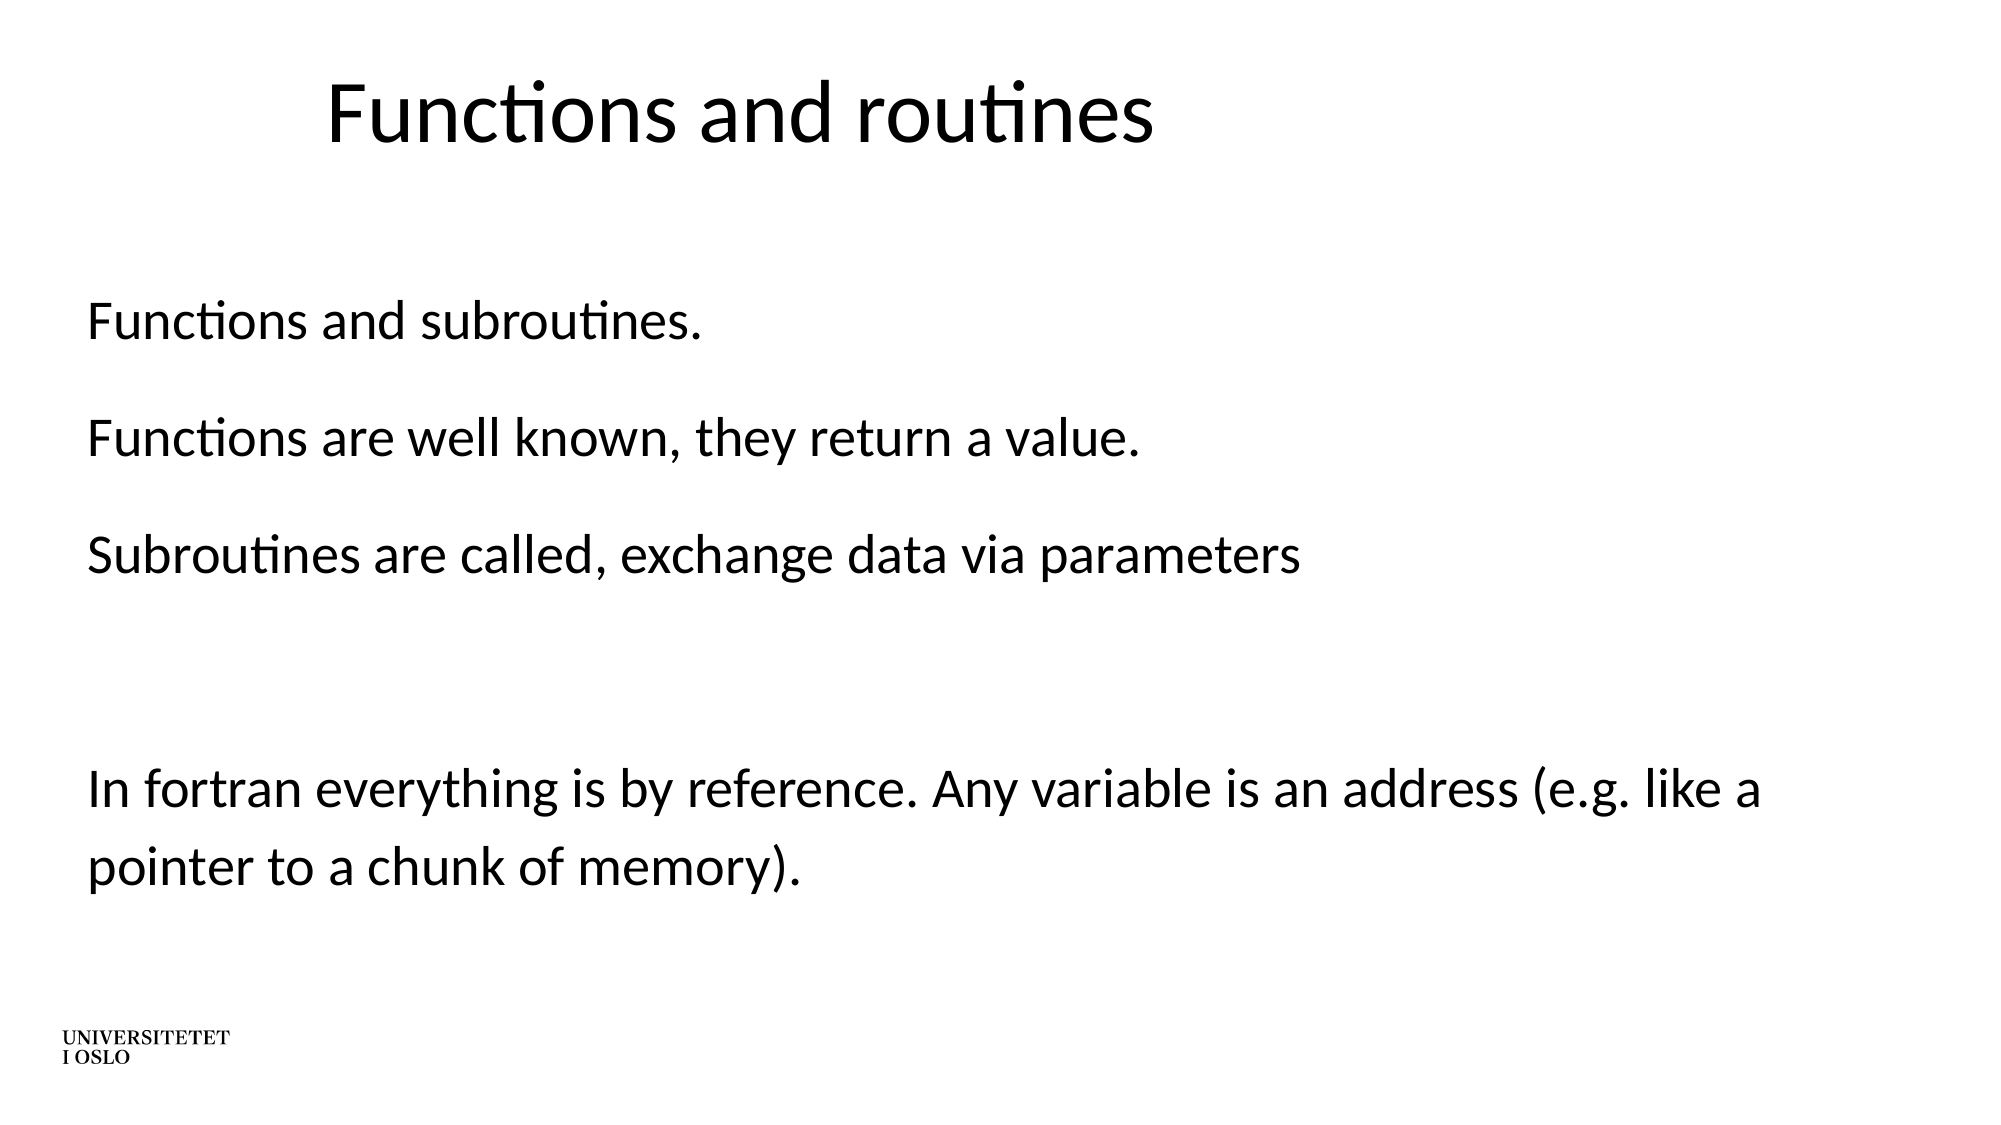

Functions and routines
Functions and subroutines.
Functions are well known, they return a value.
Subroutines are called, exchange data via parameters
In fortran everything is by reference. Any variable is an address (e.g. like a pointer to a chunk of memory).